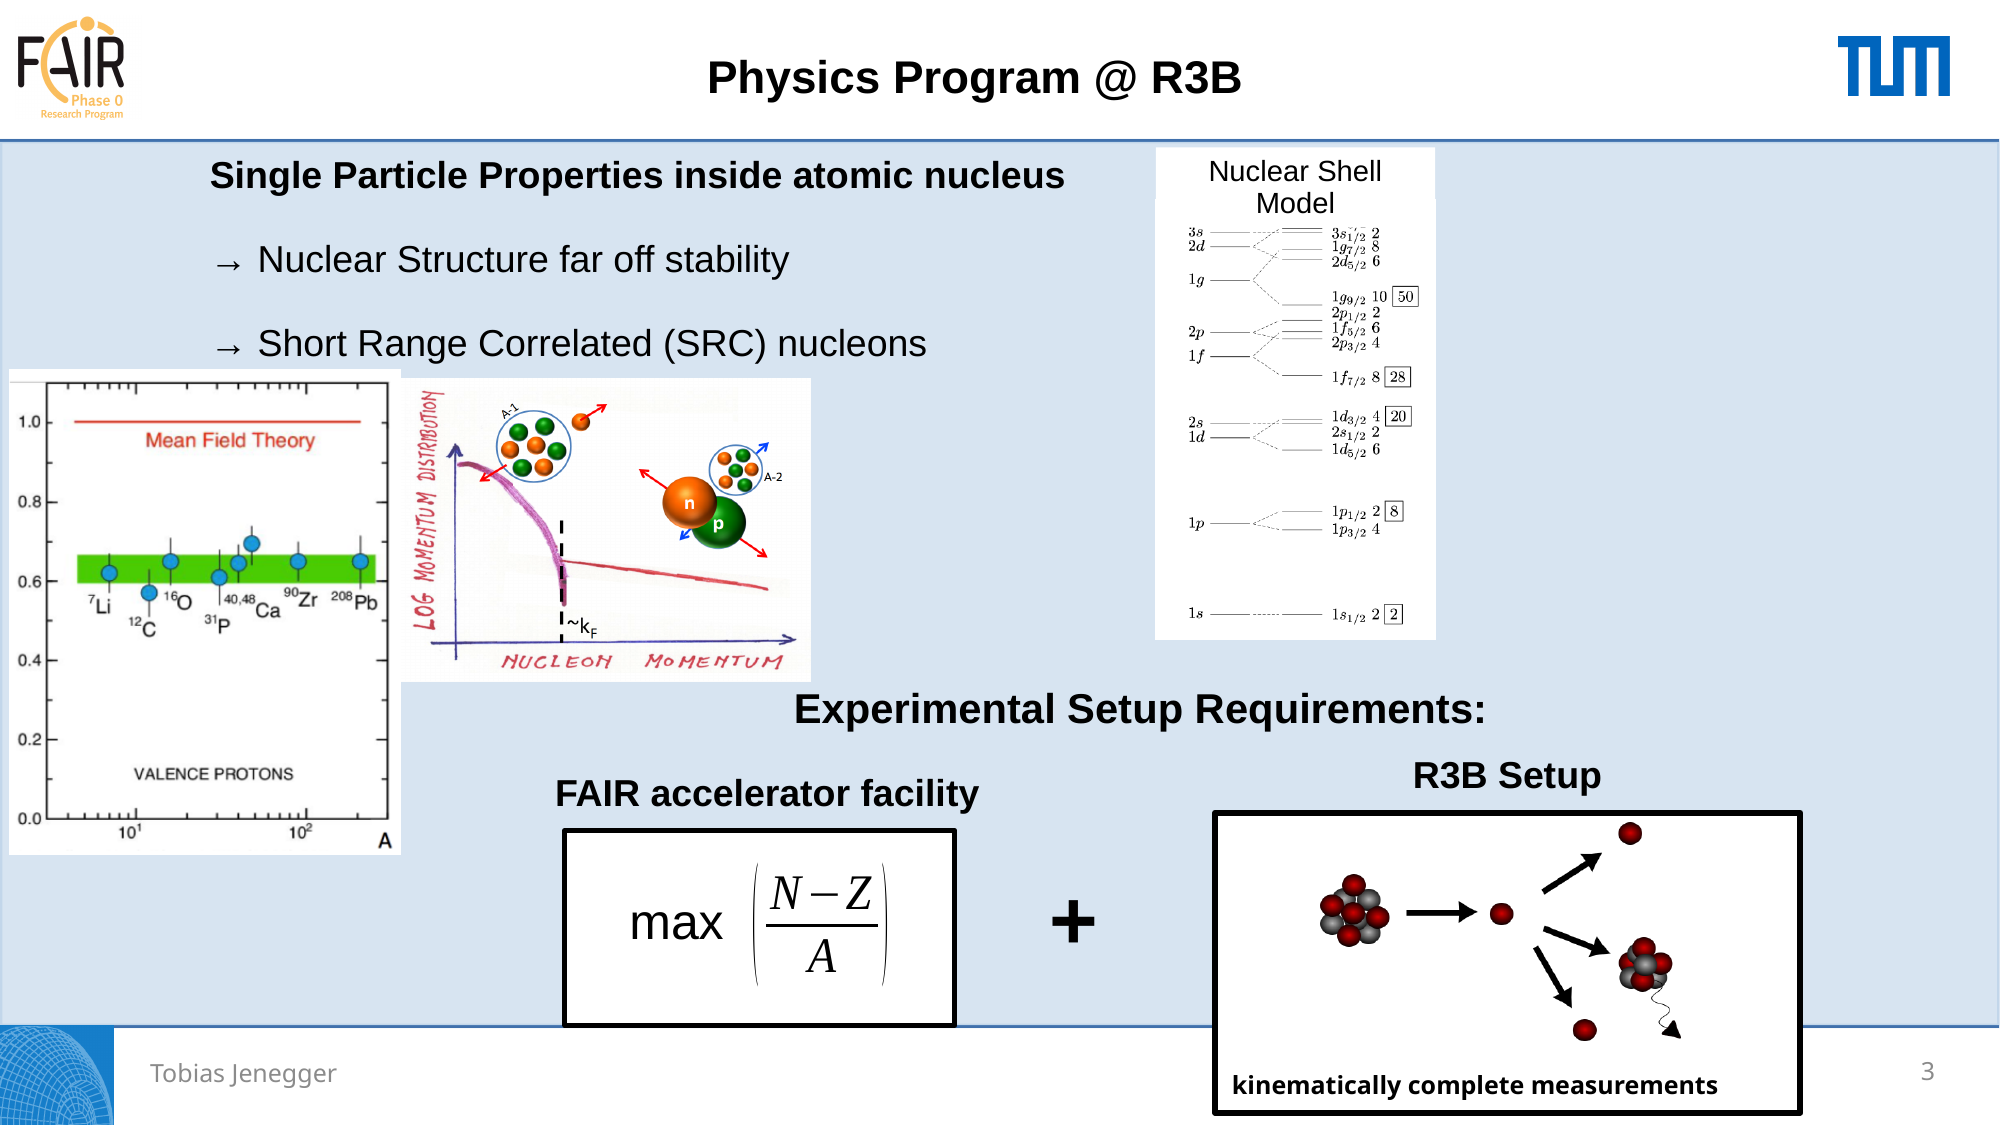

Physics Program @ R3B
Single Particle Properties inside atomic nucleus
→ Nuclear Structure far off stability
→ Short Range Correlated (SRC) nucleons
Nuclear Shell Model
Experimental Setup Requirements:
R3B Setup
FAIR accelerator facility
kinematically complete measurements
max
+
3